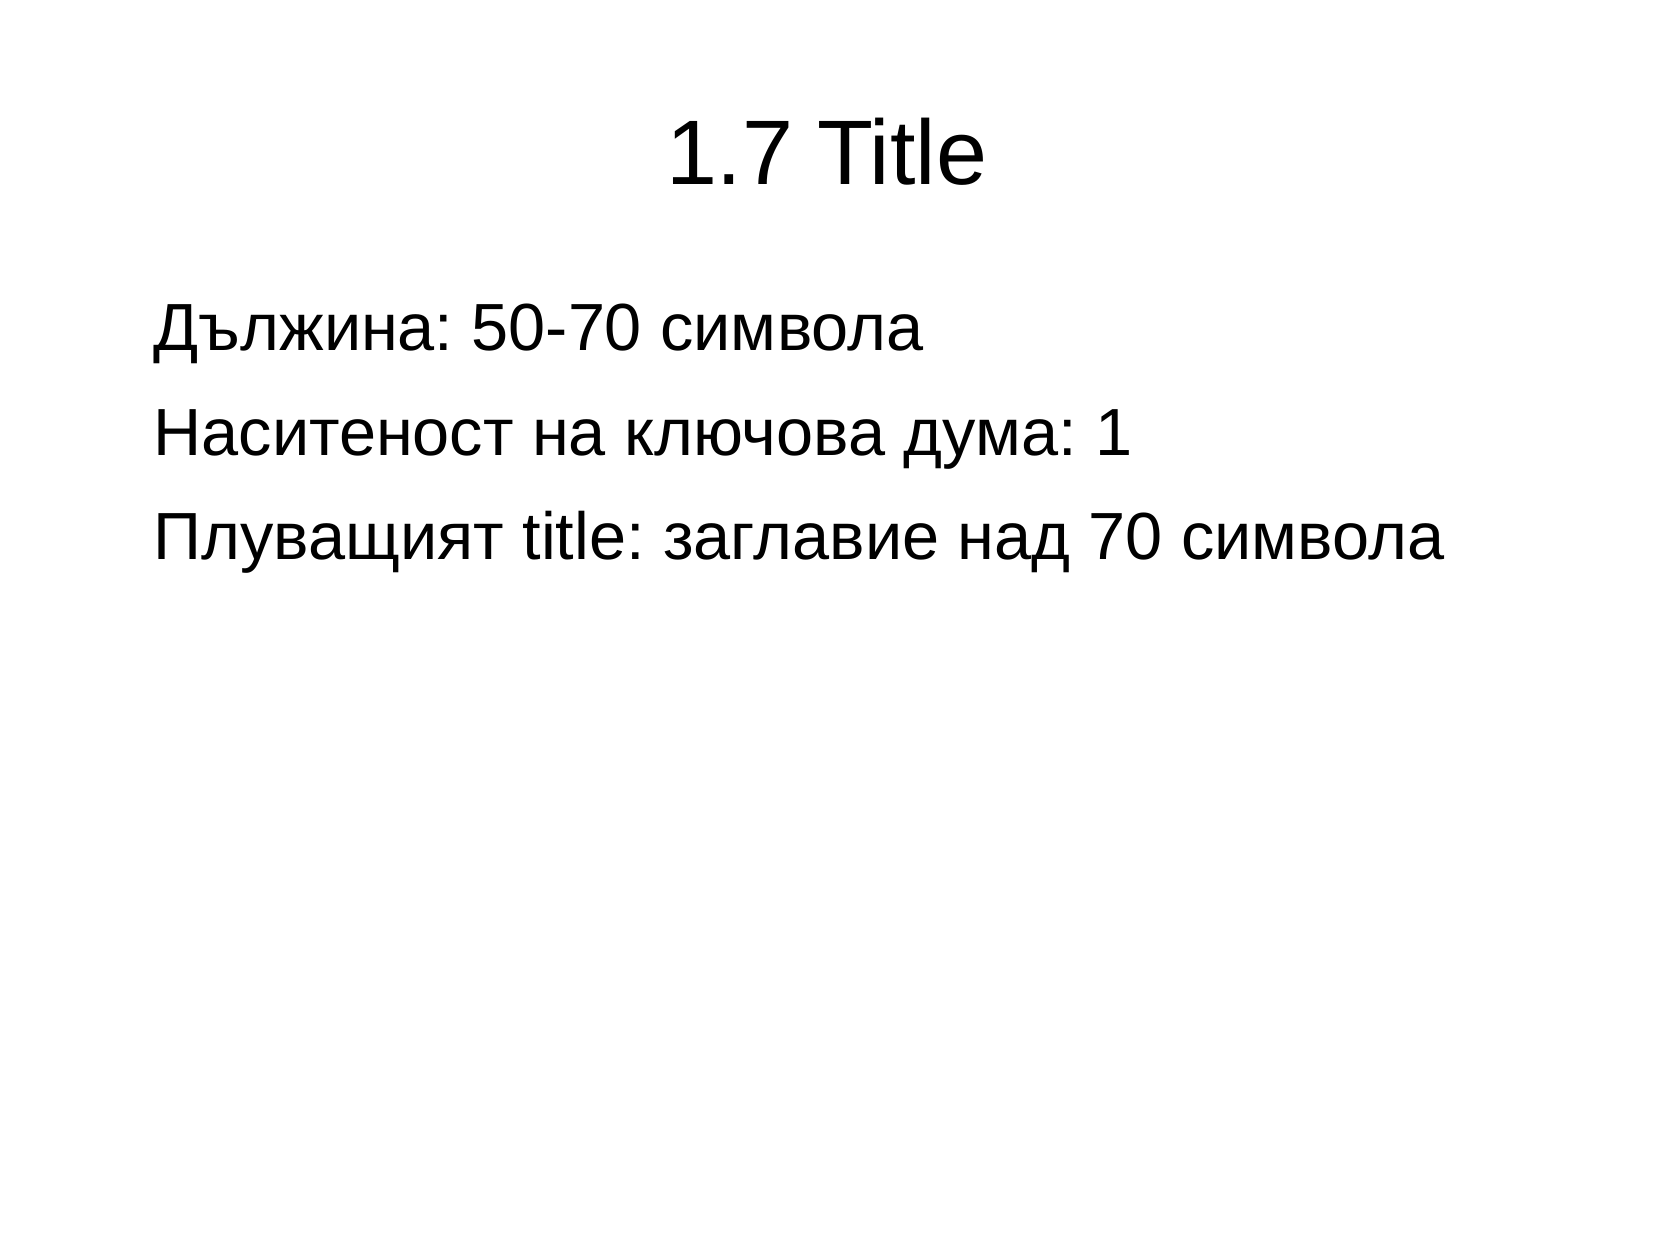

# 1.7 Title
Дължина: 50-70 символа
Наситеност на ключова дума: 1
Плуващият title: заглавие над 70 символа